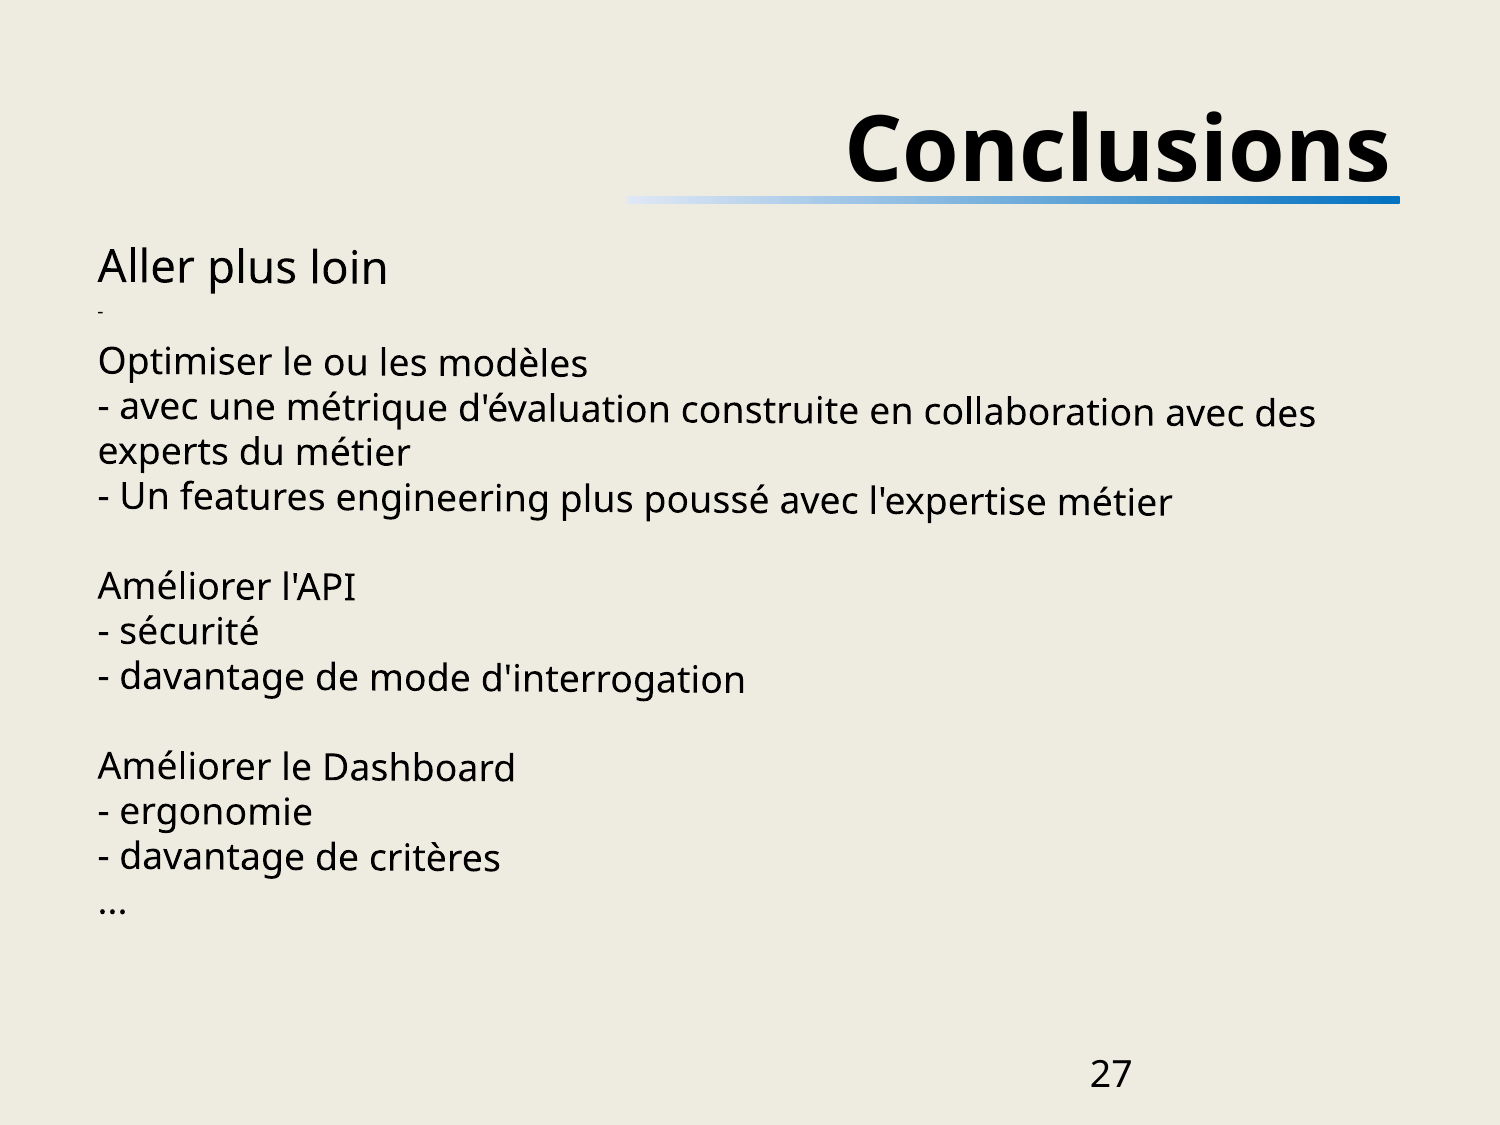

# Conclusions
Aller plus loin
Optimiser le ou les modèles
- avec une métrique d'évaluation construite en collaboration avec des experts du métier
- Un features engineering plus poussé avec l'expertise métier
Améliorer l'API
- sécurité
- davantage de mode d'interrogation
Améliorer le Dashboard
- ergonomie
- davantage de critères
...